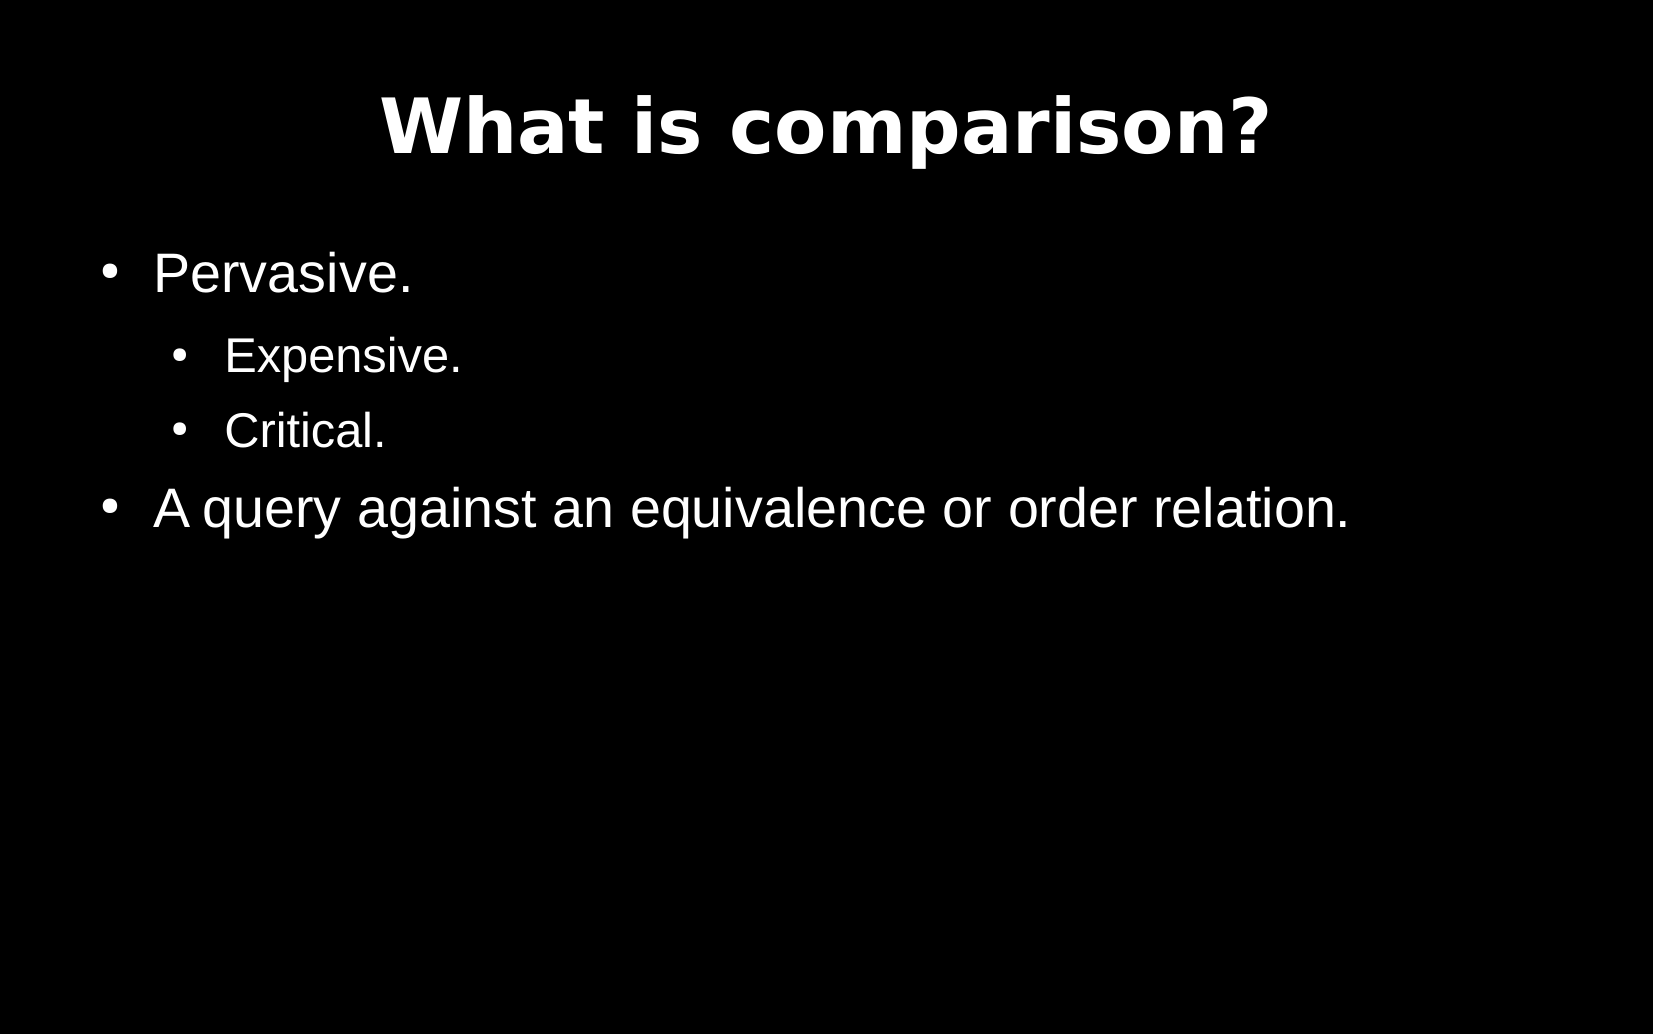

# What is comparison?
Pervasive.
Expensive.
Critical.
A query against an equivalence or order relation.